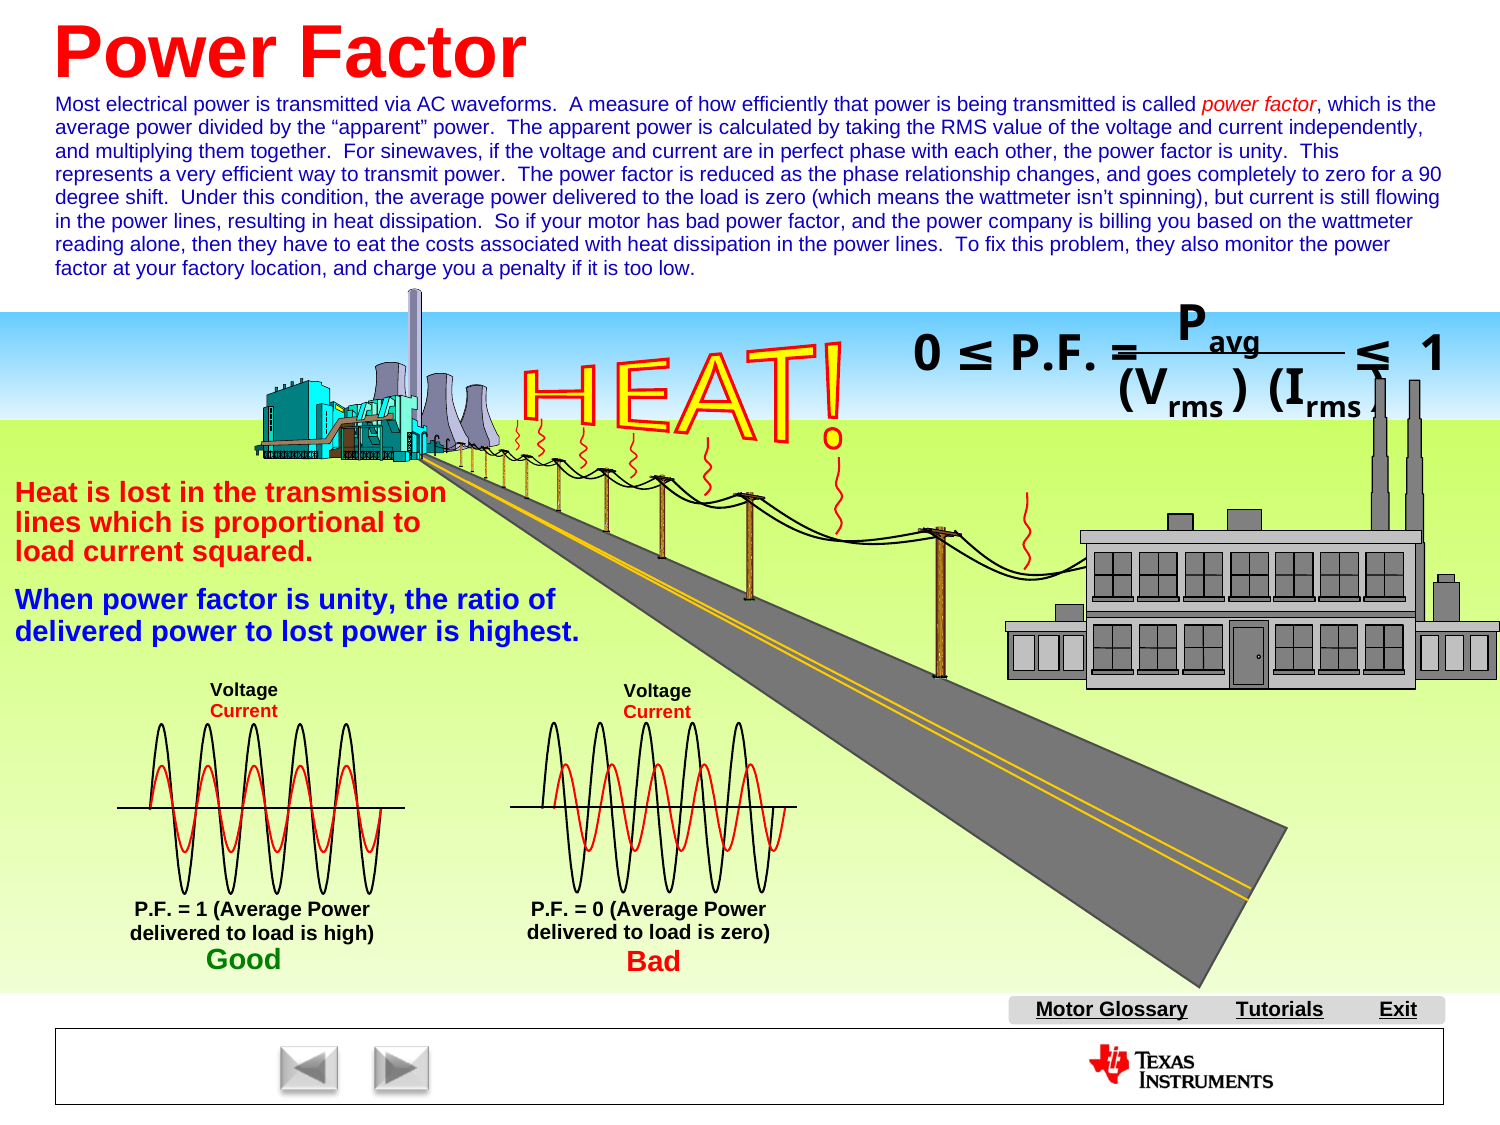

# Power Factor
Most electrical power is transmitted via AC waveforms. A measure of how efficiently that power is being transmitted is called power factor, which is the average power divided by the “apparent” power. The apparent power is calculated by taking the RMS value of the voltage and current independently, and multiplying them together. For sinewaves, if the voltage and current are in perfect phase with each other, the power factor is unity. This represents a very efficient way to transmit power. The power factor is reduced as the phase relationship changes, and goes completely to zero for a 90 degree shift. Under this condition, the average power delivered to the load is zero (which means the wattmeter isn’t spinning), but current is still flowing in the power lines, resulting in heat dissipation. So if your motor has bad power factor, and the power company is billing you based on the wattmeter reading alone, then they have to eat the costs associated with heat dissipation in the power lines. To fix this problem, they also monitor the power factor at your factory location, and charge you a penalty if it is too low.
Pavg
≤ 1
0 ≤ P.F. =
(Vrms ) (Irms )
HEAT!
Heat is lost in the transmission
lines which is proportional to
load current squared.
When power factor is unity, the ratio of
delivered power to lost power is highest.
Voltage
Voltage
Current
Current
P.F. = 0 (Average Power delivered to load is zero)
P.F. = 1 (Average Power delivered to load is high)
Good
Bad